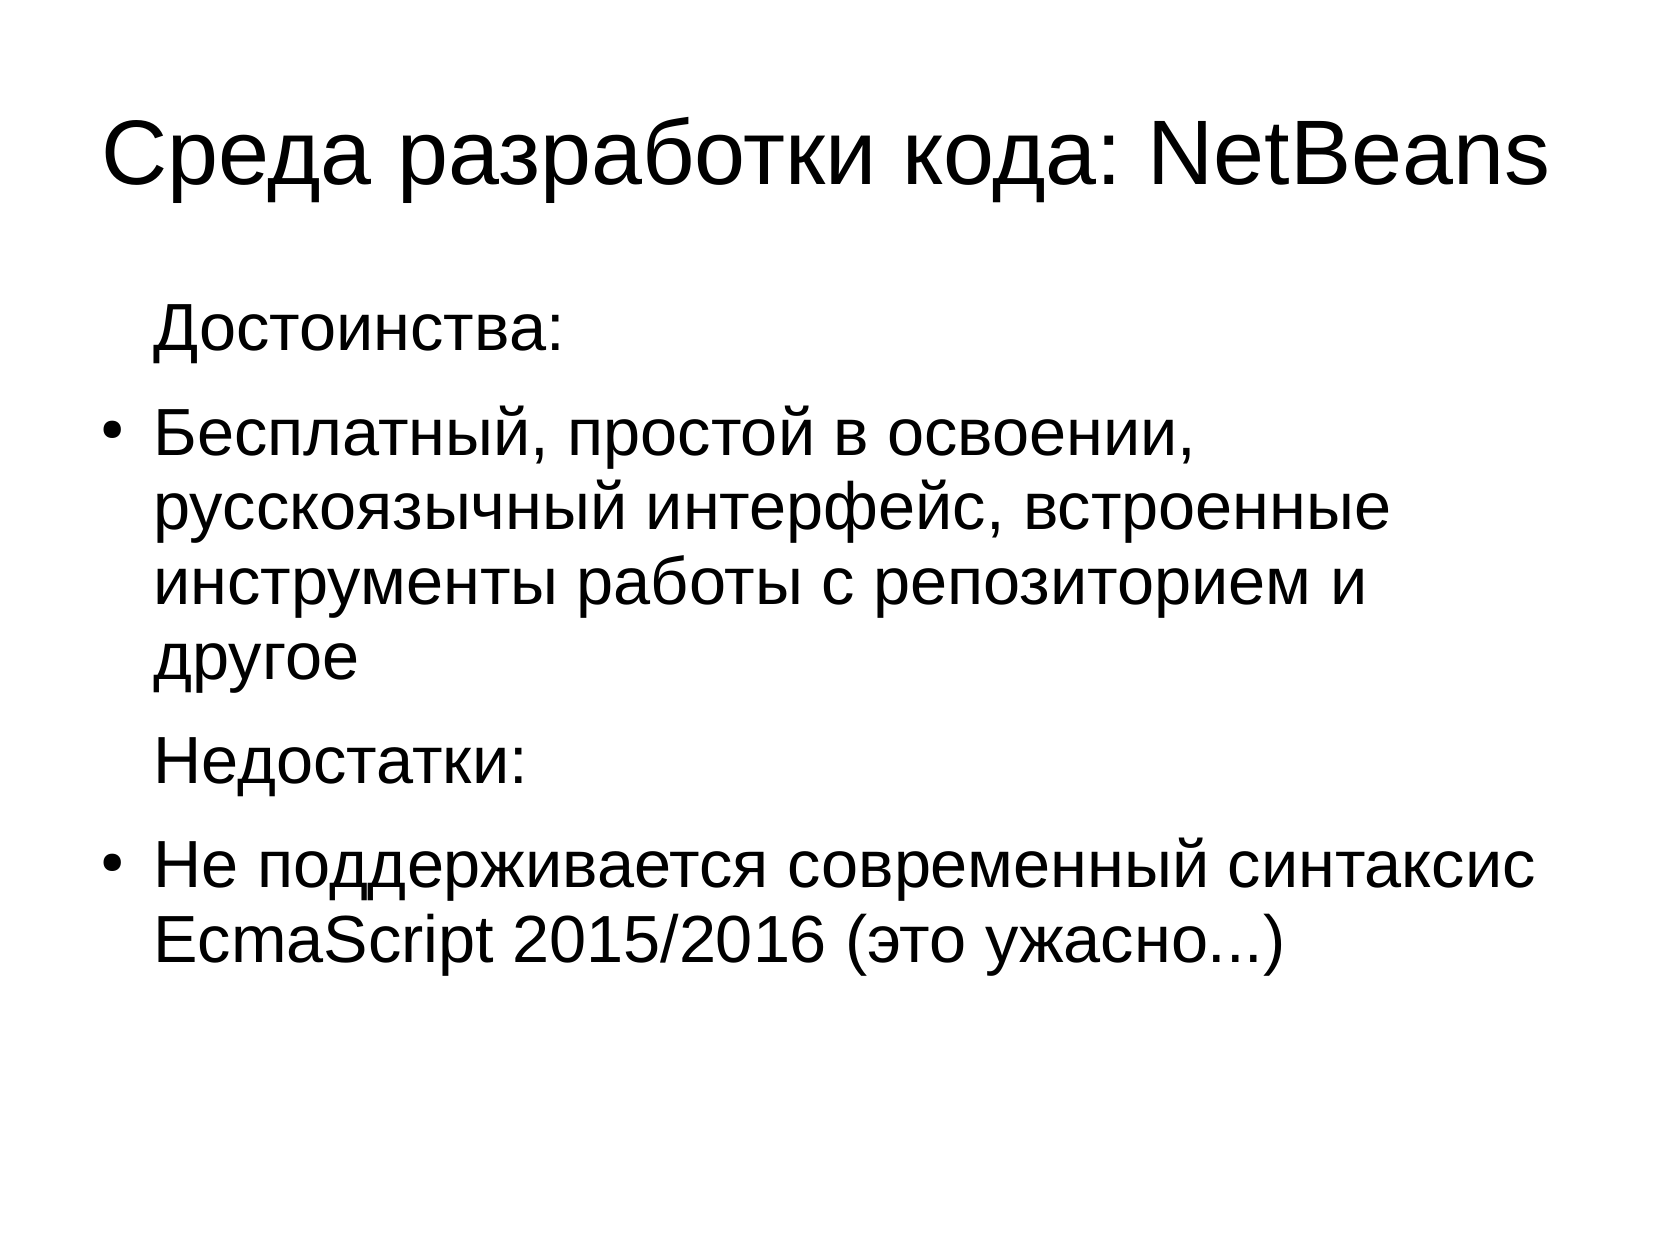

# Среда разработки кода: NetBeans
Достоинства:
Бесплатный, простой в освоении, русскоязычный интерфейс, встроенные инструменты работы с репозиторием и другое
Недостатки:
Не поддерживается современный синтаксис EcmaScript 2015/2016 (это ужасно...)